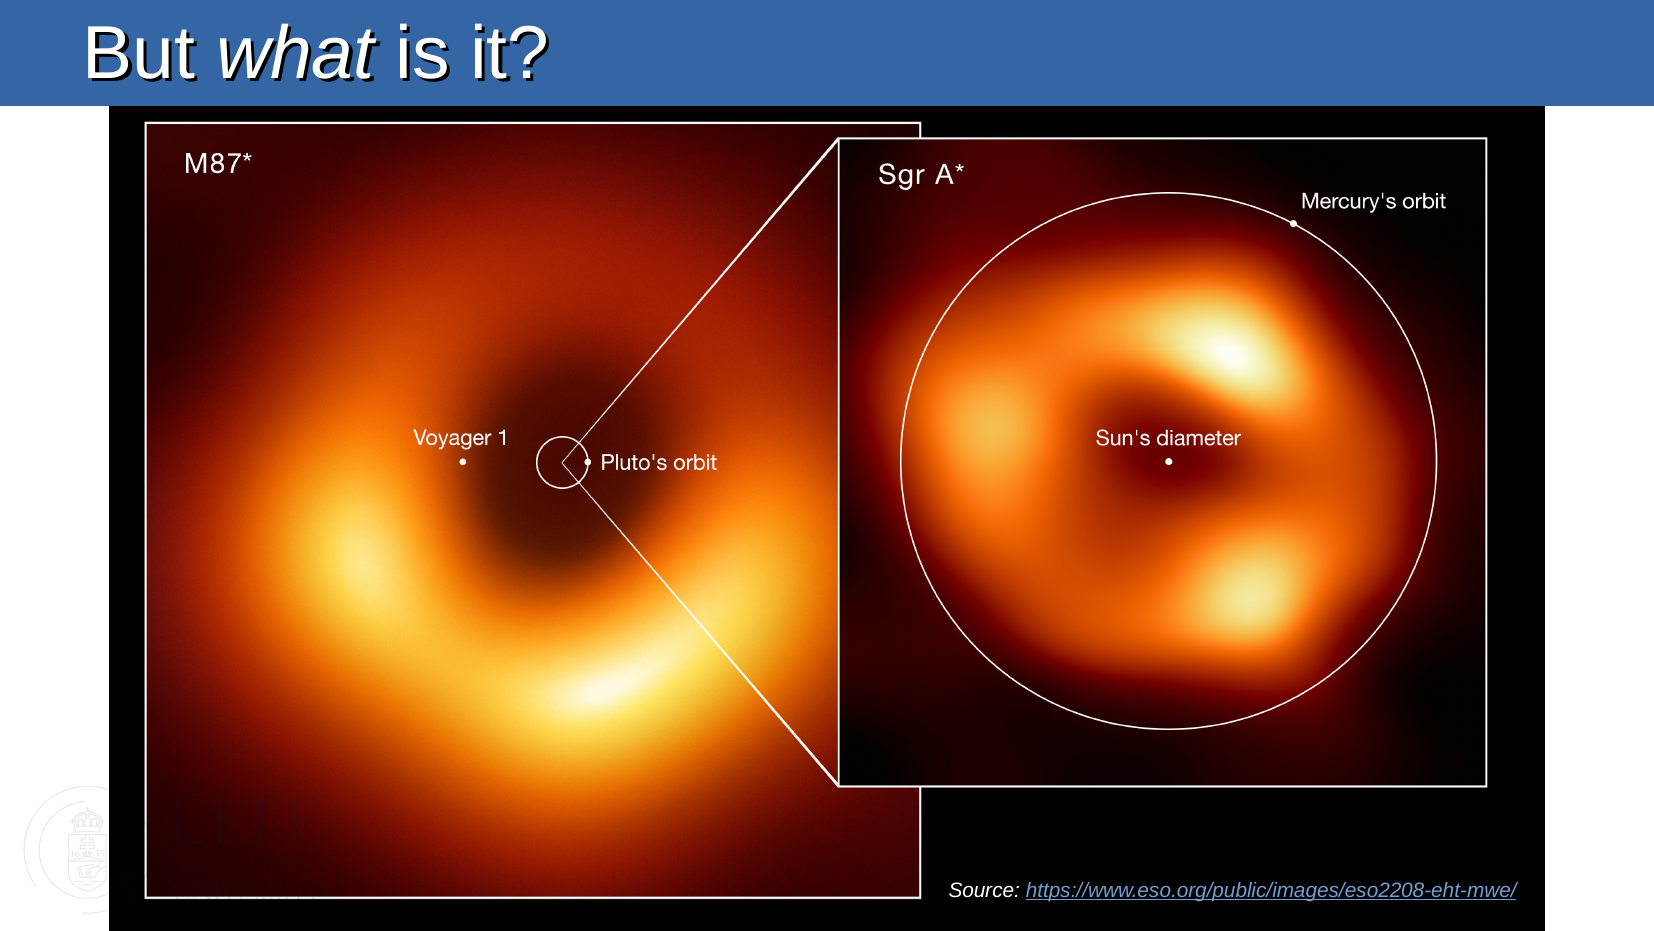

# But what is it?
Source: https://www.eso.org/public/images/eso2208-eht-mwe/